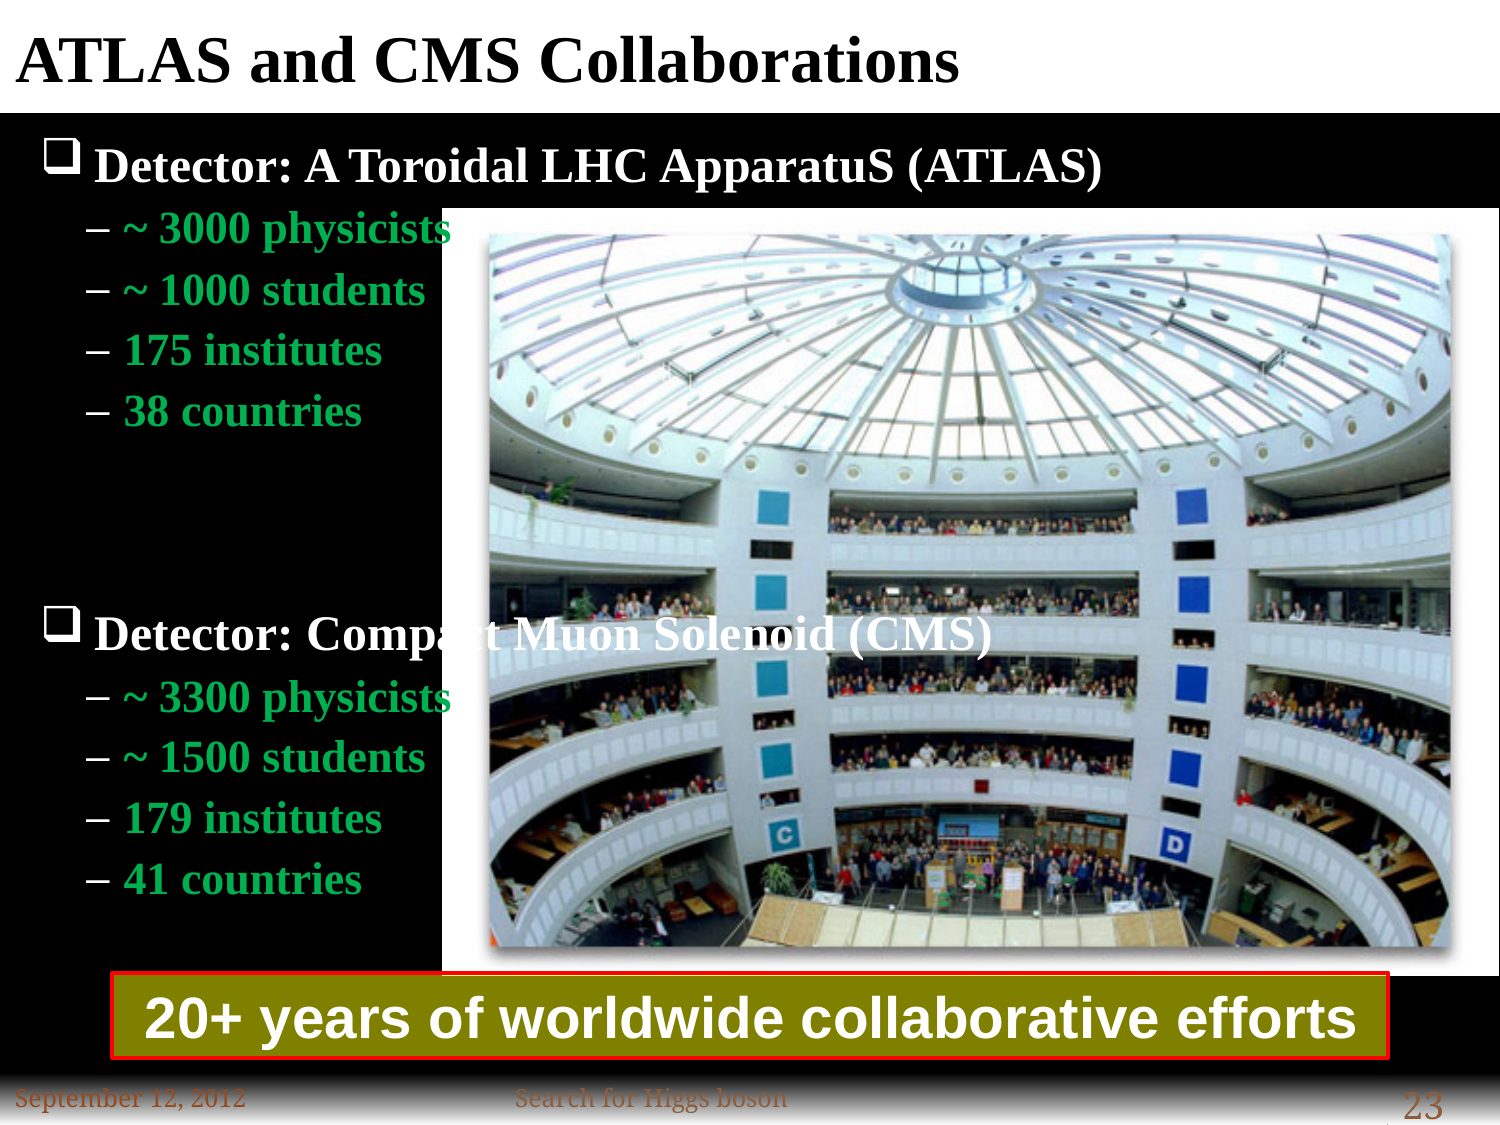

# ATLAS and CMS Collaborations
 Detector: A Toroidal LHC ApparatuS (ATLAS)
~ 3000 physicists
~ 1000 students
175 institutes
38 countries
 Detector: Compact Muon Solenoid (CMS)
~ 3300 physicists
~ 1500 students
179 institutes
41 countries
20+ years of worldwide collaborative efforts
September 12, 2012
Search for Higgs boson